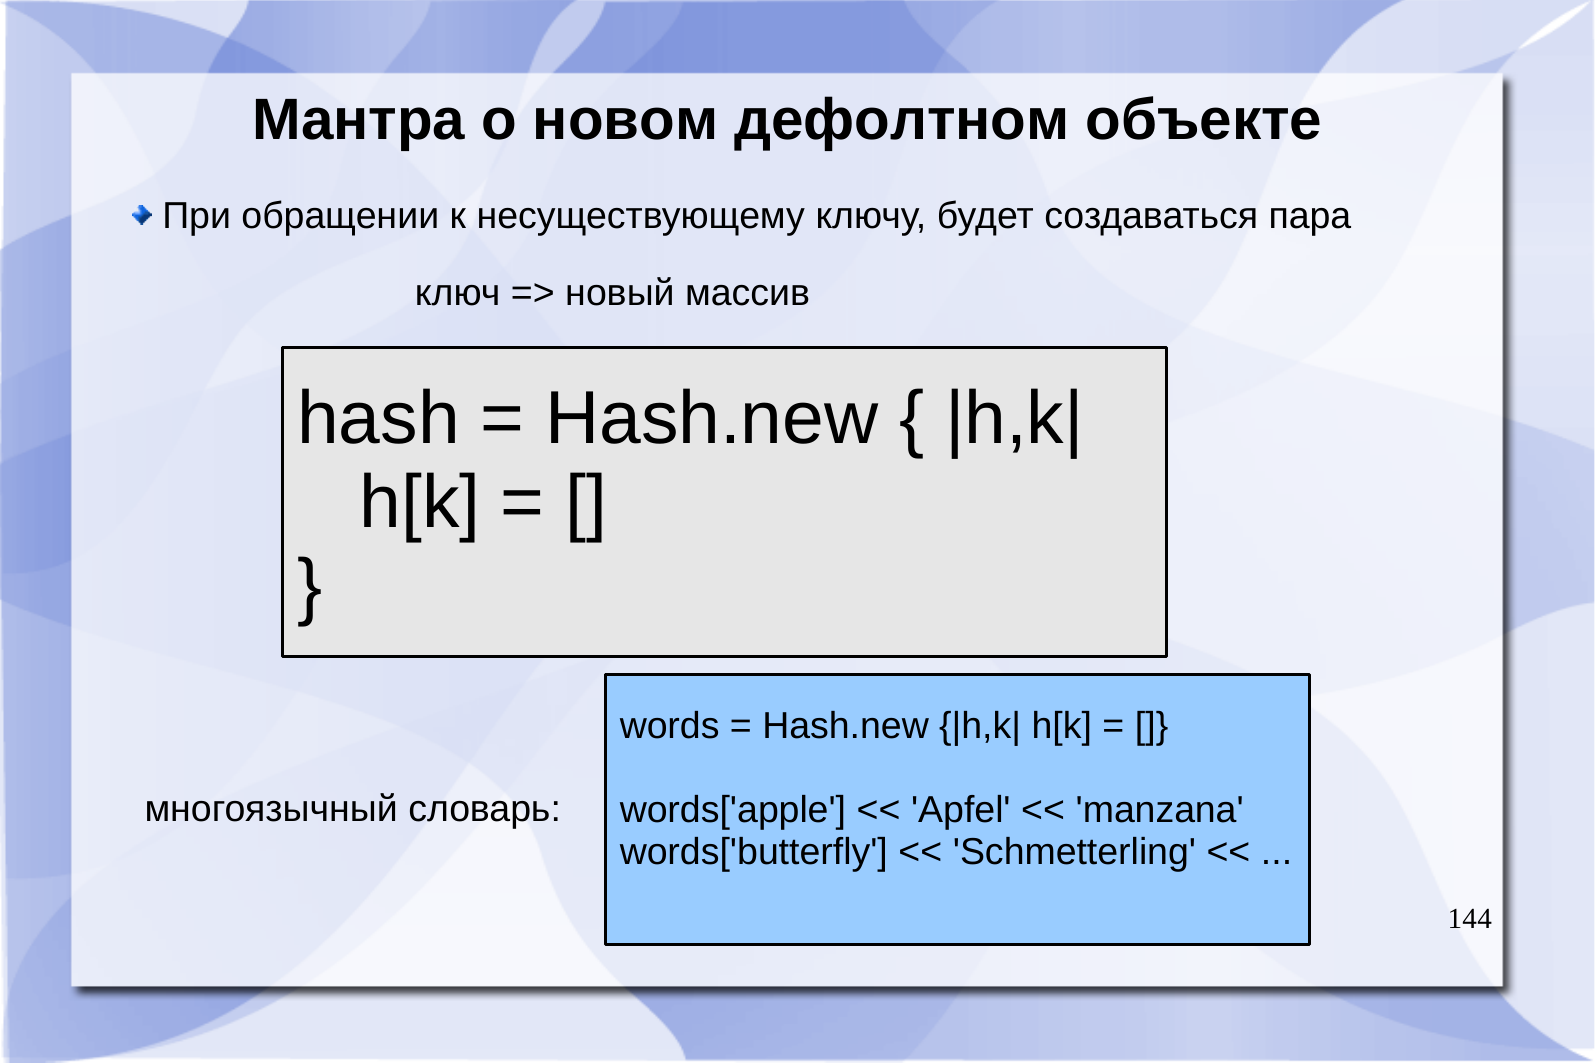

# Мантра о новом дефолтном объекте
 При обращении к несуществующему ключу, будет создаваться пара
ключ => новый массив
hash = Hash.new { |h,k|
 h[k] = []
}
words = Hash.new {|h,k| h[k] = []}
words['apple'] << 'Apfel' << 'manzana'
words['butterfly'] << 'Schmetterling' << ...
многоязычный словарь:
144